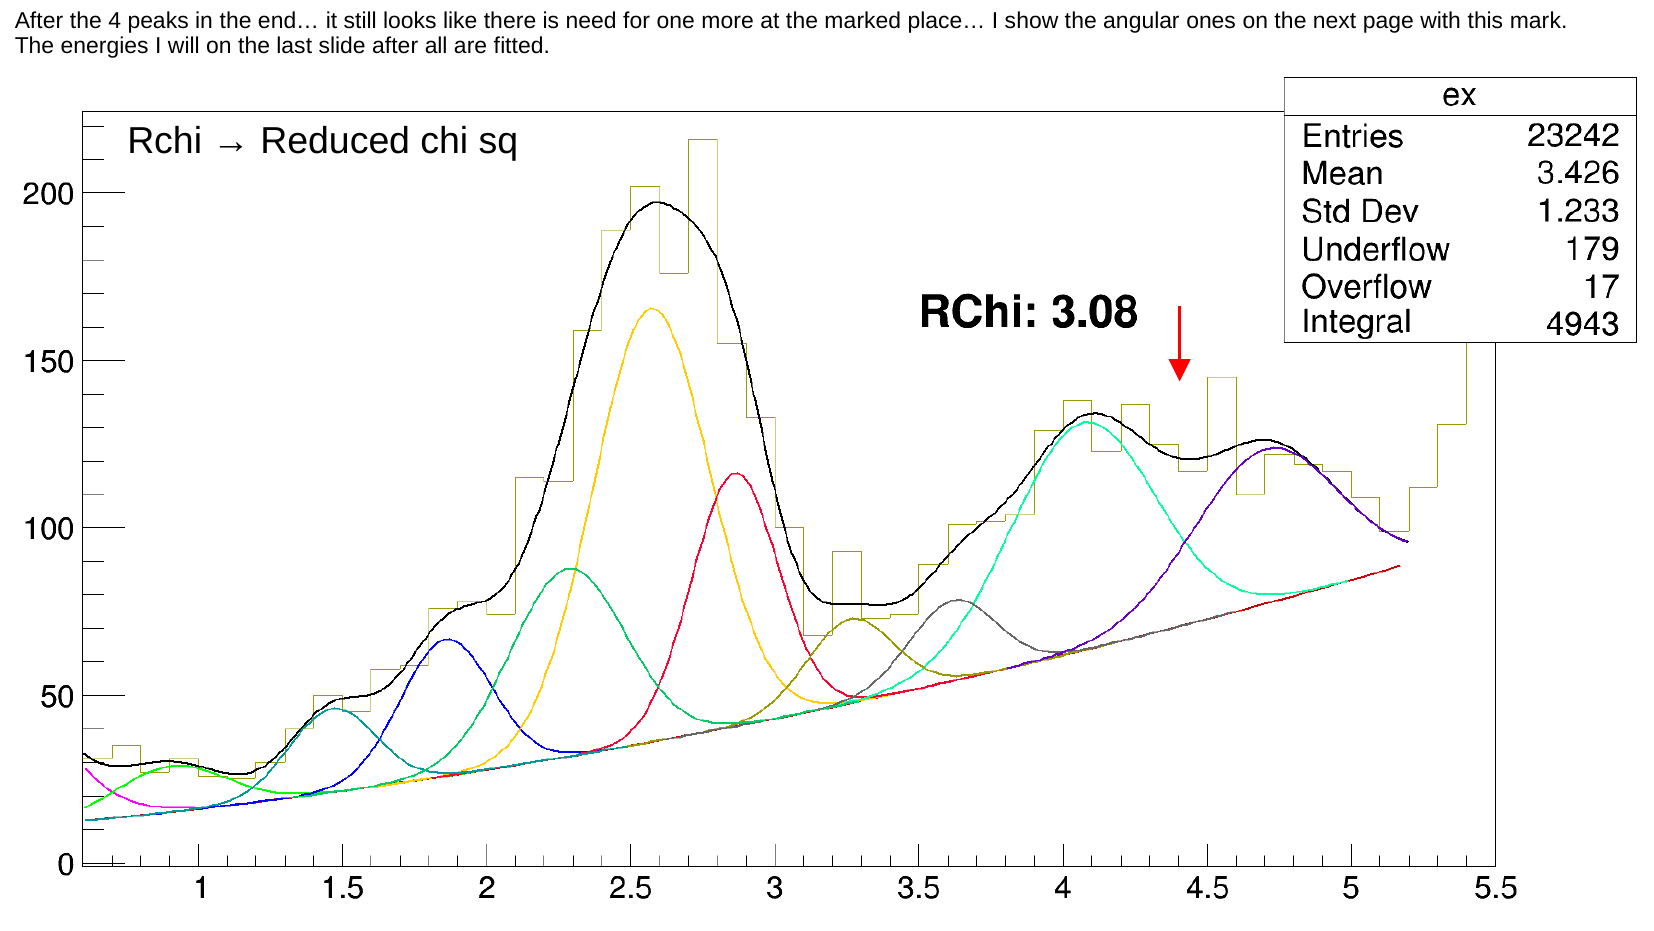

After the 4 peaks in the end… it still looks like there is need for one more at the marked place… I show the angular ones on the next page with this mark.
The energies I will on the last slide after all are fitted.
Rchi → Reduced chi sq